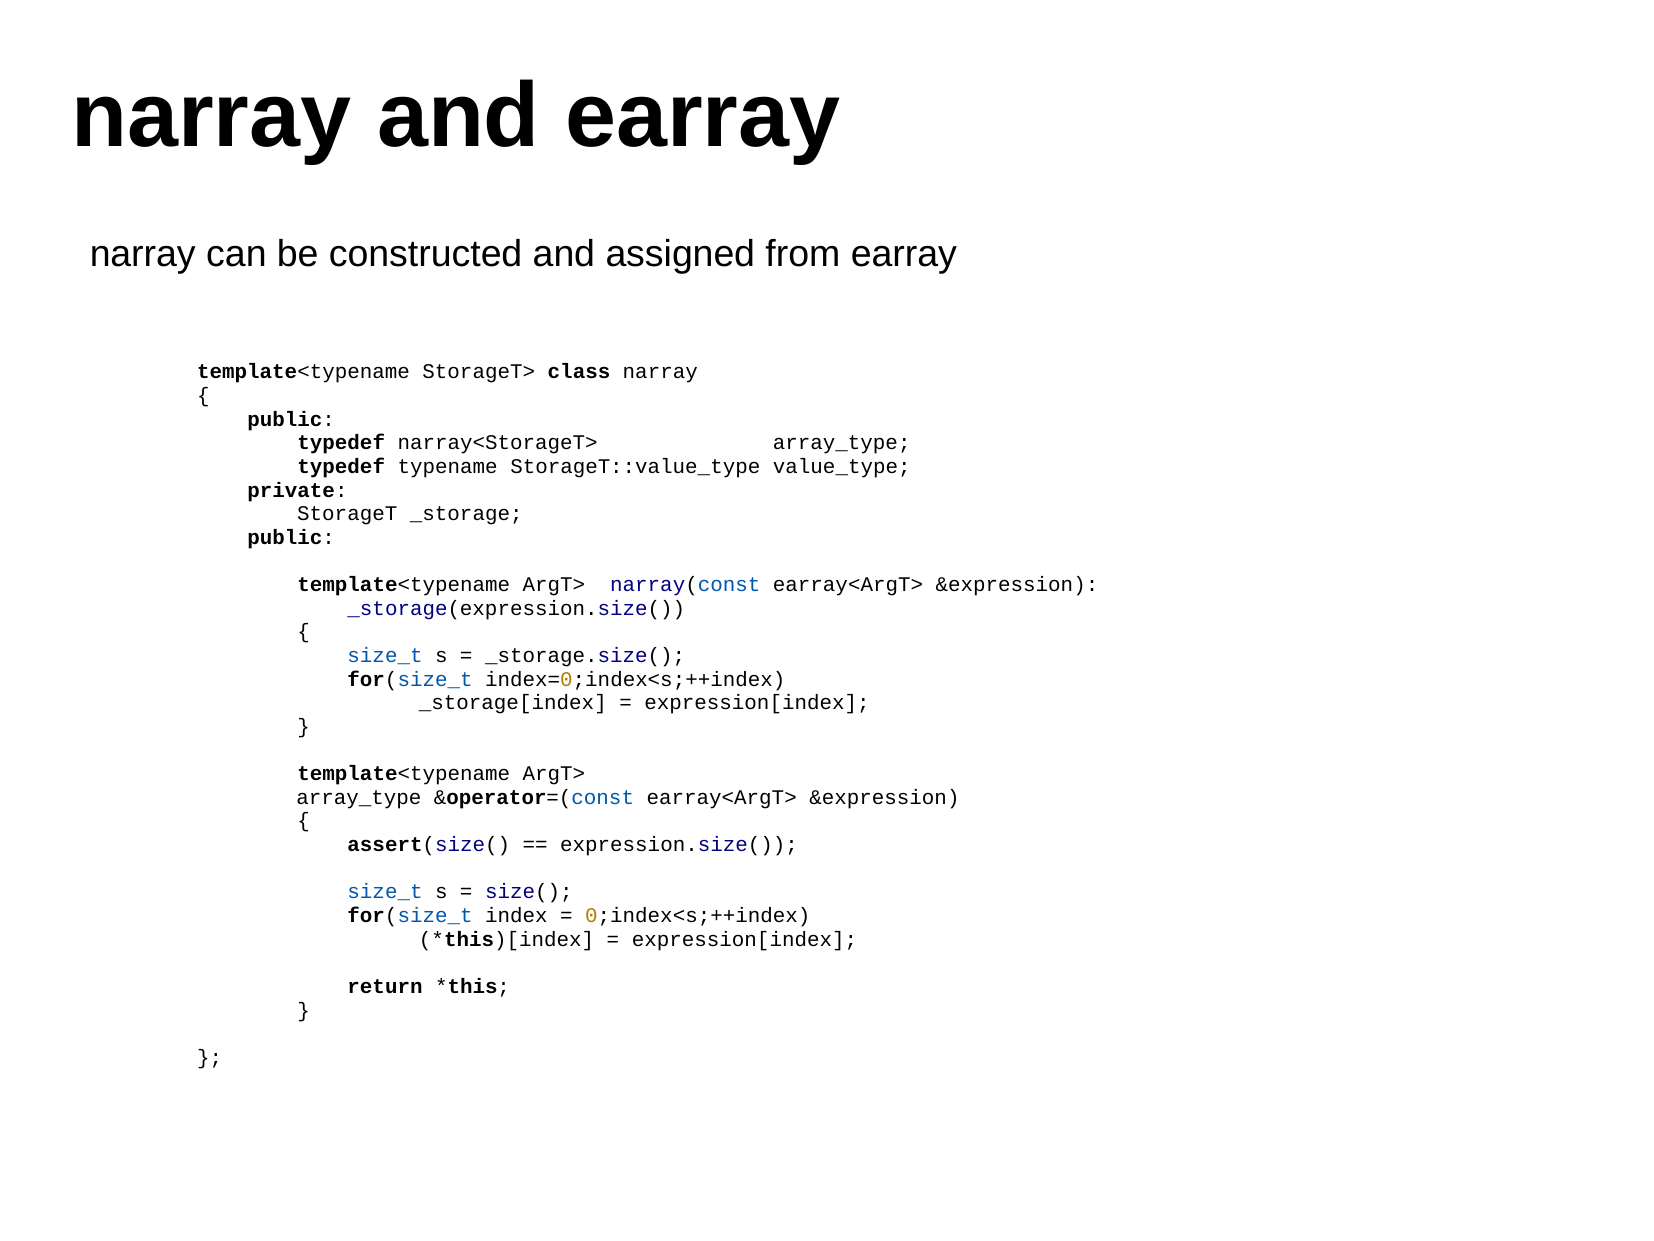

# narray and earray
narray can be constructed and assigned from earray